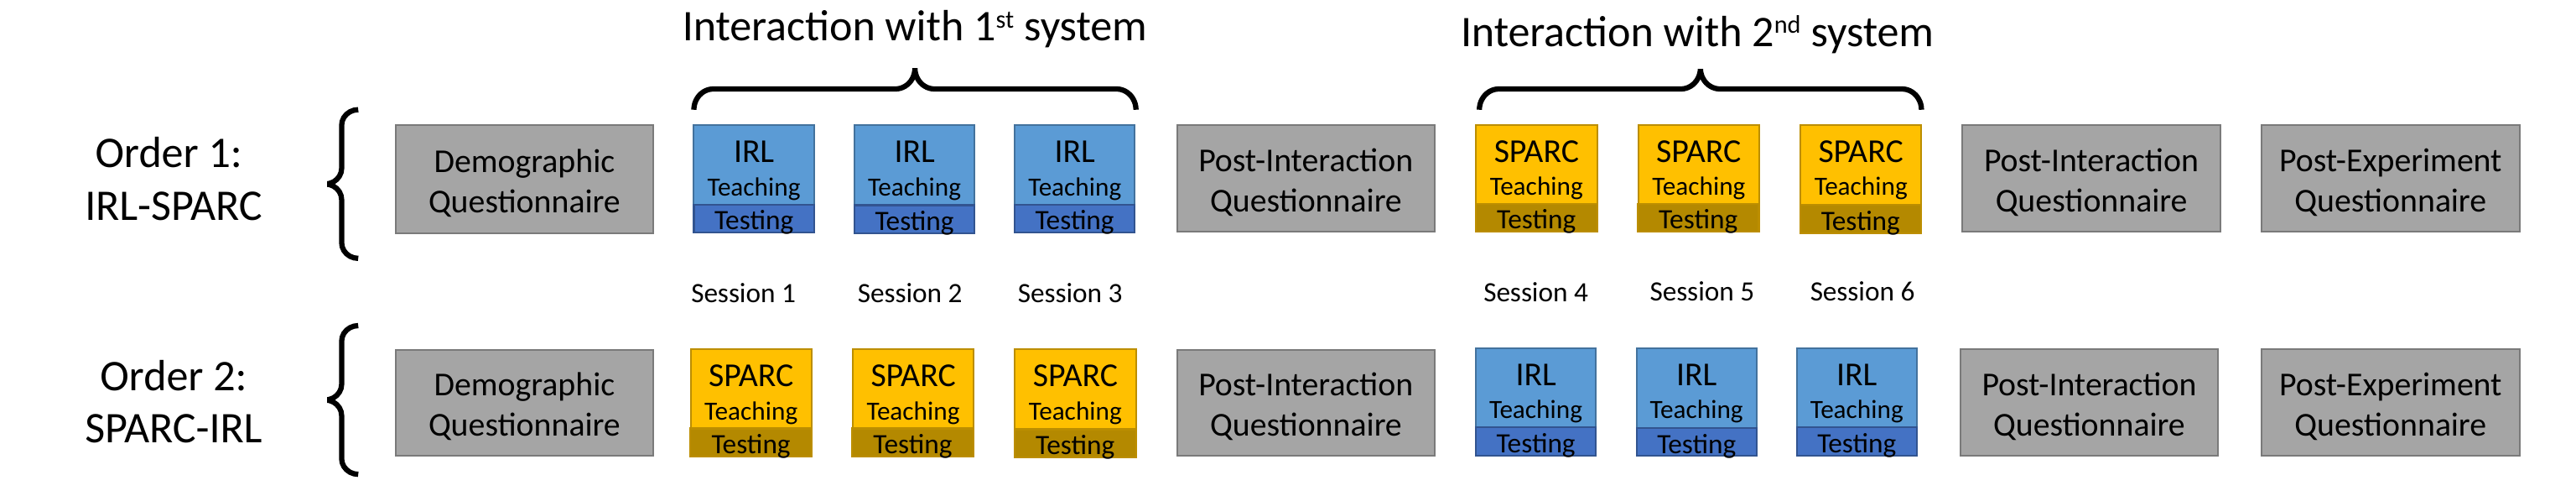

Interaction with 1st system
Interaction with 2nd system
Order 1:
IRL-SPARC
SPARC
Teaching
SPARC
Teaching
SPARC
Teaching
Post-Interaction Questionnaire
Post-Experiment Questionnaire
Demographic Questionnaire
IRL
Teaching
IRL
Teaching
IRL
Teaching
Post-Interaction Questionnaire
Testing
Testing
Testing
Testing
Testing
Testing
Session 5
Session 6
Session 4
Session 2
Session 3
Session 1
Order 2: SPARC-IRL
IRL
Teaching
IRL
Teaching
IRL
Teaching
SPARC
Teaching
SPARC
Teaching
SPARC
Teaching
Post-Interaction Questionnaire
Post-Experiment Questionnaire
Demographic Questionnaire
Post-Interaction Questionnaire
Testing
Testing
Testing
Testing
Testing
Testing